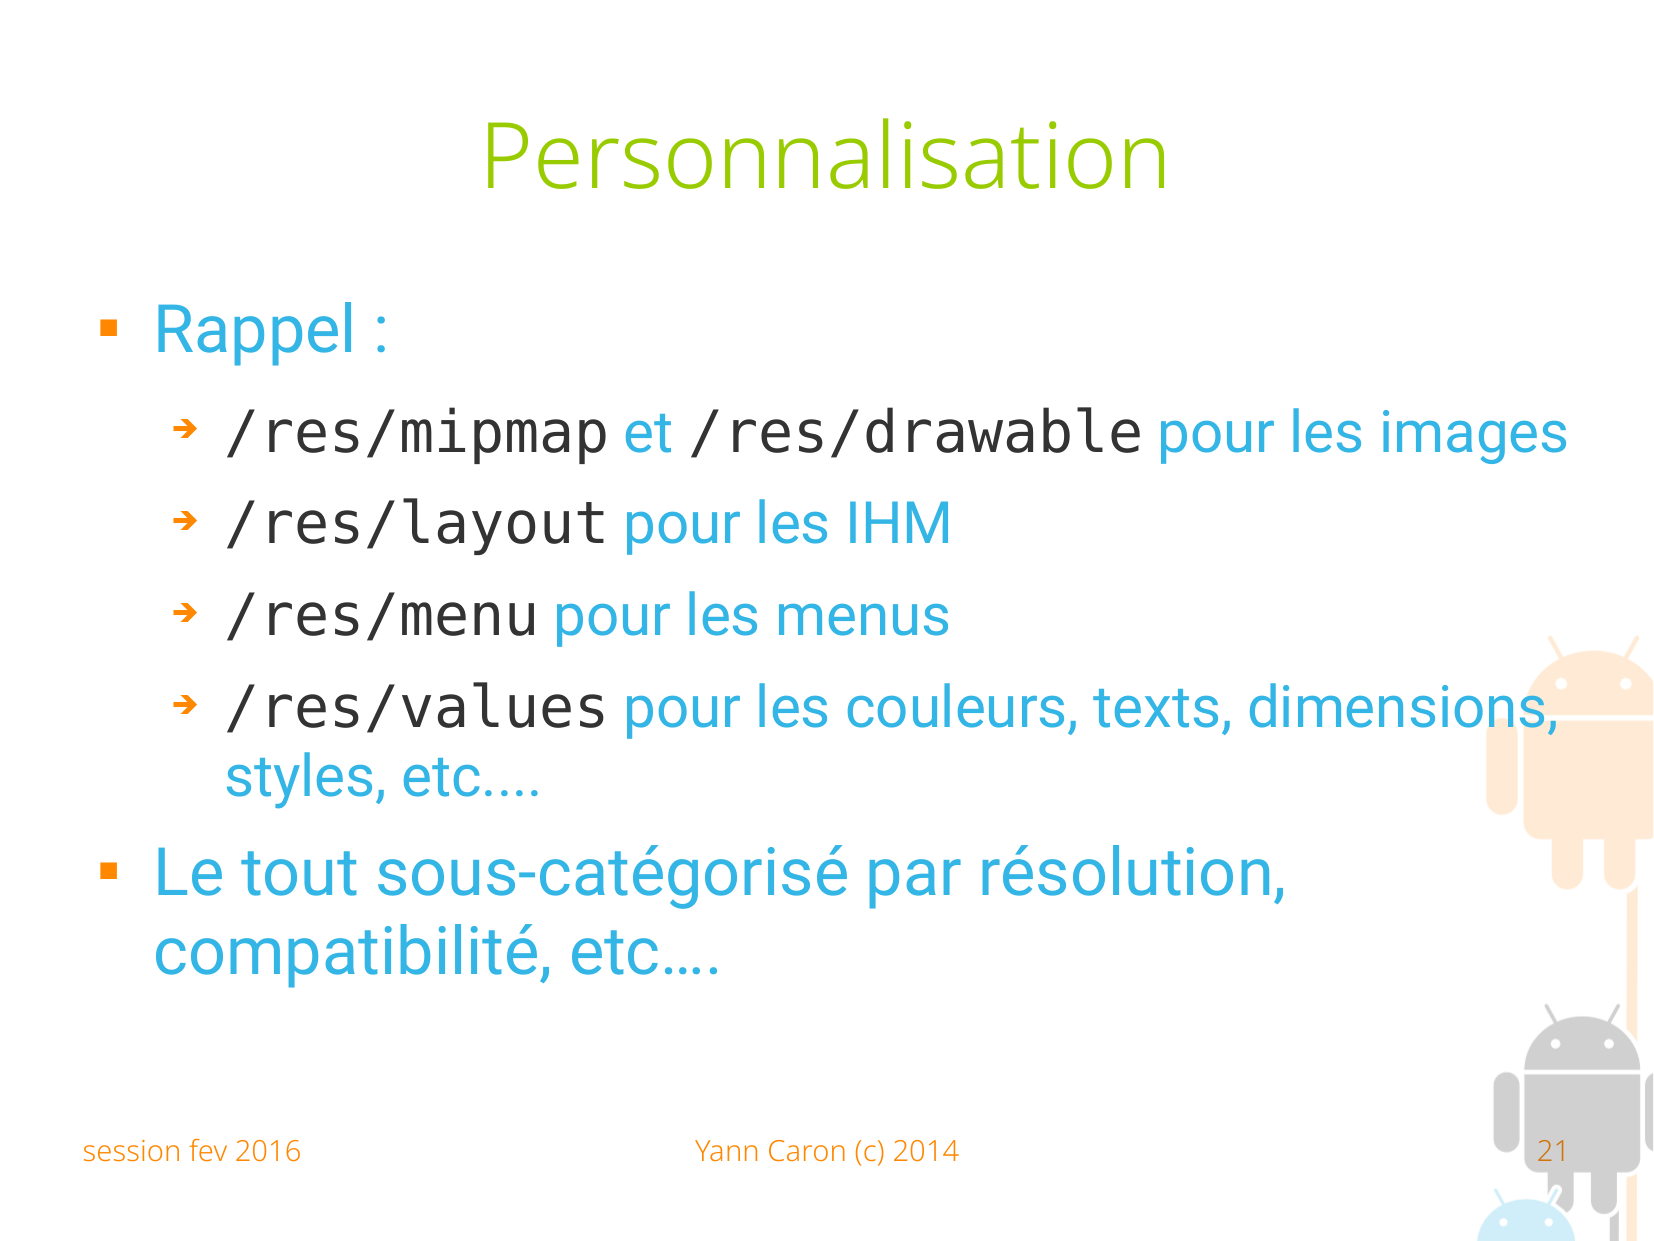

# Personnalisation
Rappel :
/res/mipmap et /res/drawable pour les images
/res/layout pour les IHM
/res/menu pour les menus
/res/values pour les couleurs, texts, dimensions, styles, etc....
Le tout sous-catégorisé par résolution, compatibilité, etc….
session fev 2016
Yann Caron (c) 2014
21